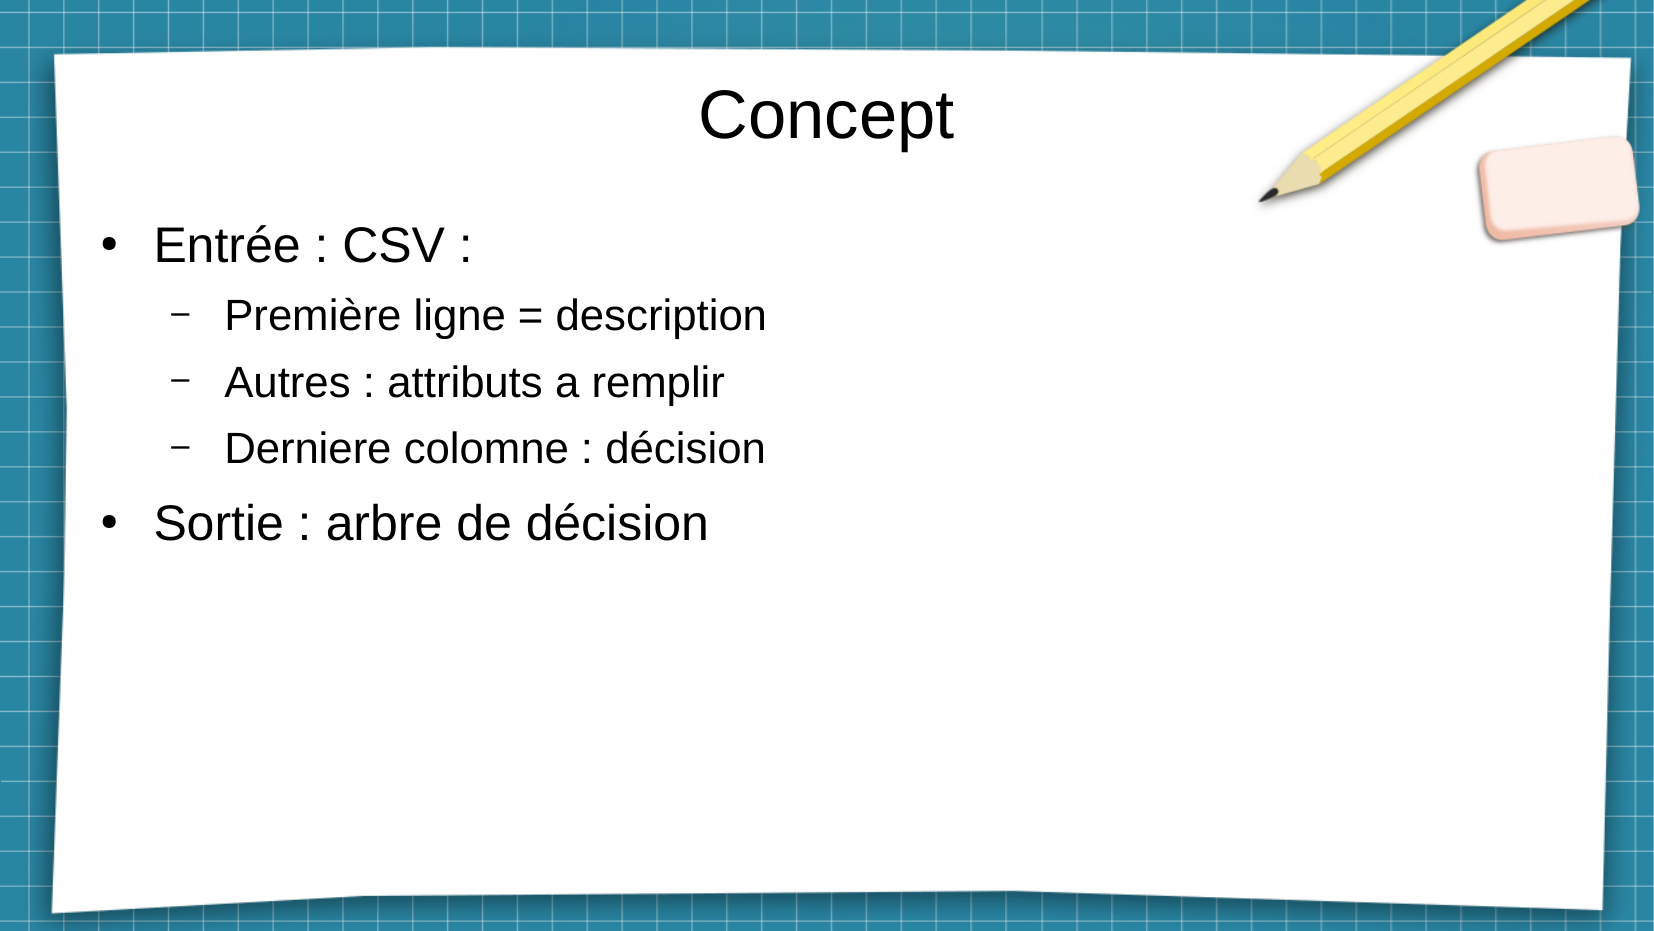

# Concept
Entrée : CSV :
Première ligne = description
Autres : attributs a remplir
Derniere colomne : décision
Sortie : arbre de décision